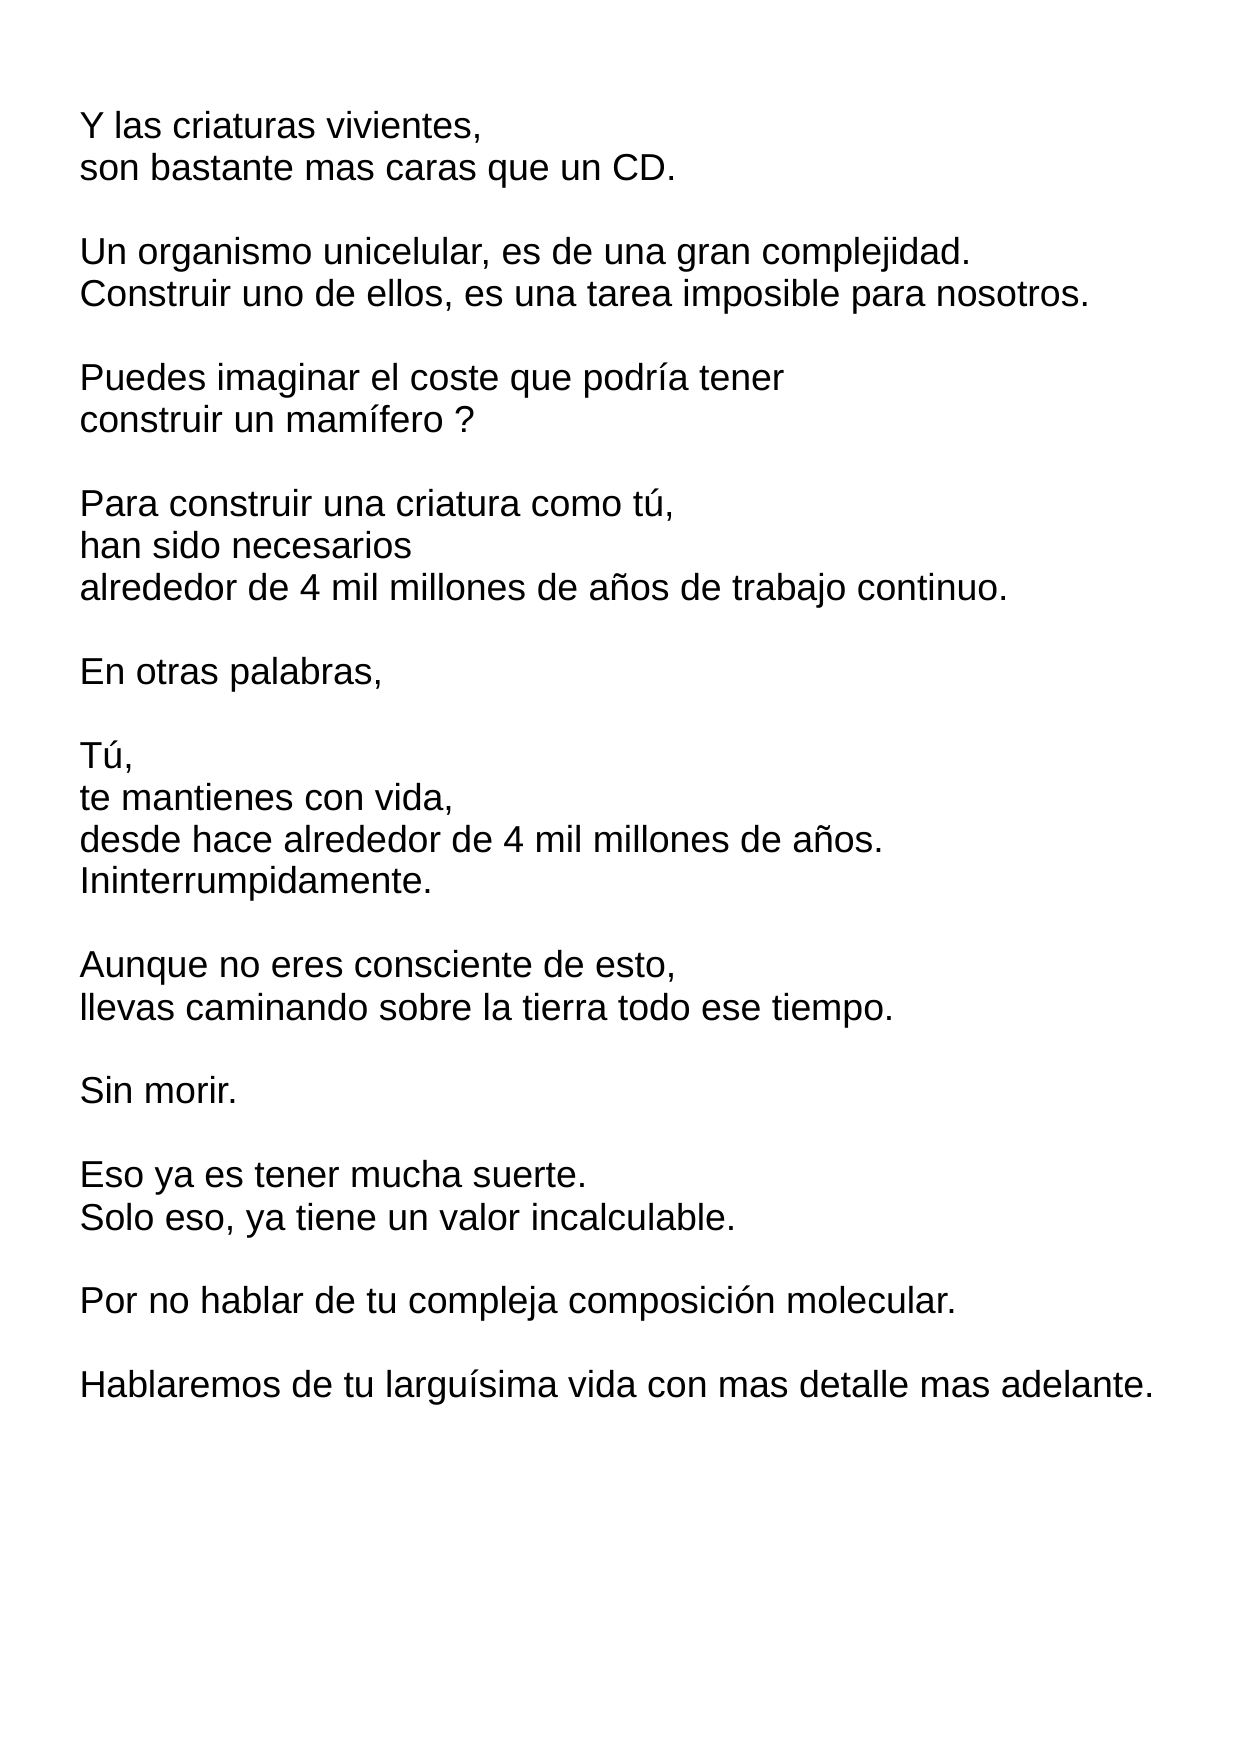

Y las criaturas vivientes,
son bastante mas caras que un CD.
Un organismo unicelular, es de una gran complejidad.
Construir uno de ellos, es una tarea imposible para nosotros.
Puedes imaginar el coste que podría tener
construir un mamífero ?
Para construir una criatura como tú,
han sido necesarios
alrededor de 4 mil millones de años de trabajo continuo.
En otras palabras,
Tú,
te mantienes con vida,
desde hace alrededor de 4 mil millones de años.
Ininterrumpidamente.
Aunque no eres consciente de esto,
llevas caminando sobre la tierra todo ese tiempo.
Sin morir.
Eso ya es tener mucha suerte.
Solo eso, ya tiene un valor incalculable.
Por no hablar de tu compleja composición molecular.
Hablaremos de tu larguísima vida con mas detalle mas adelante.